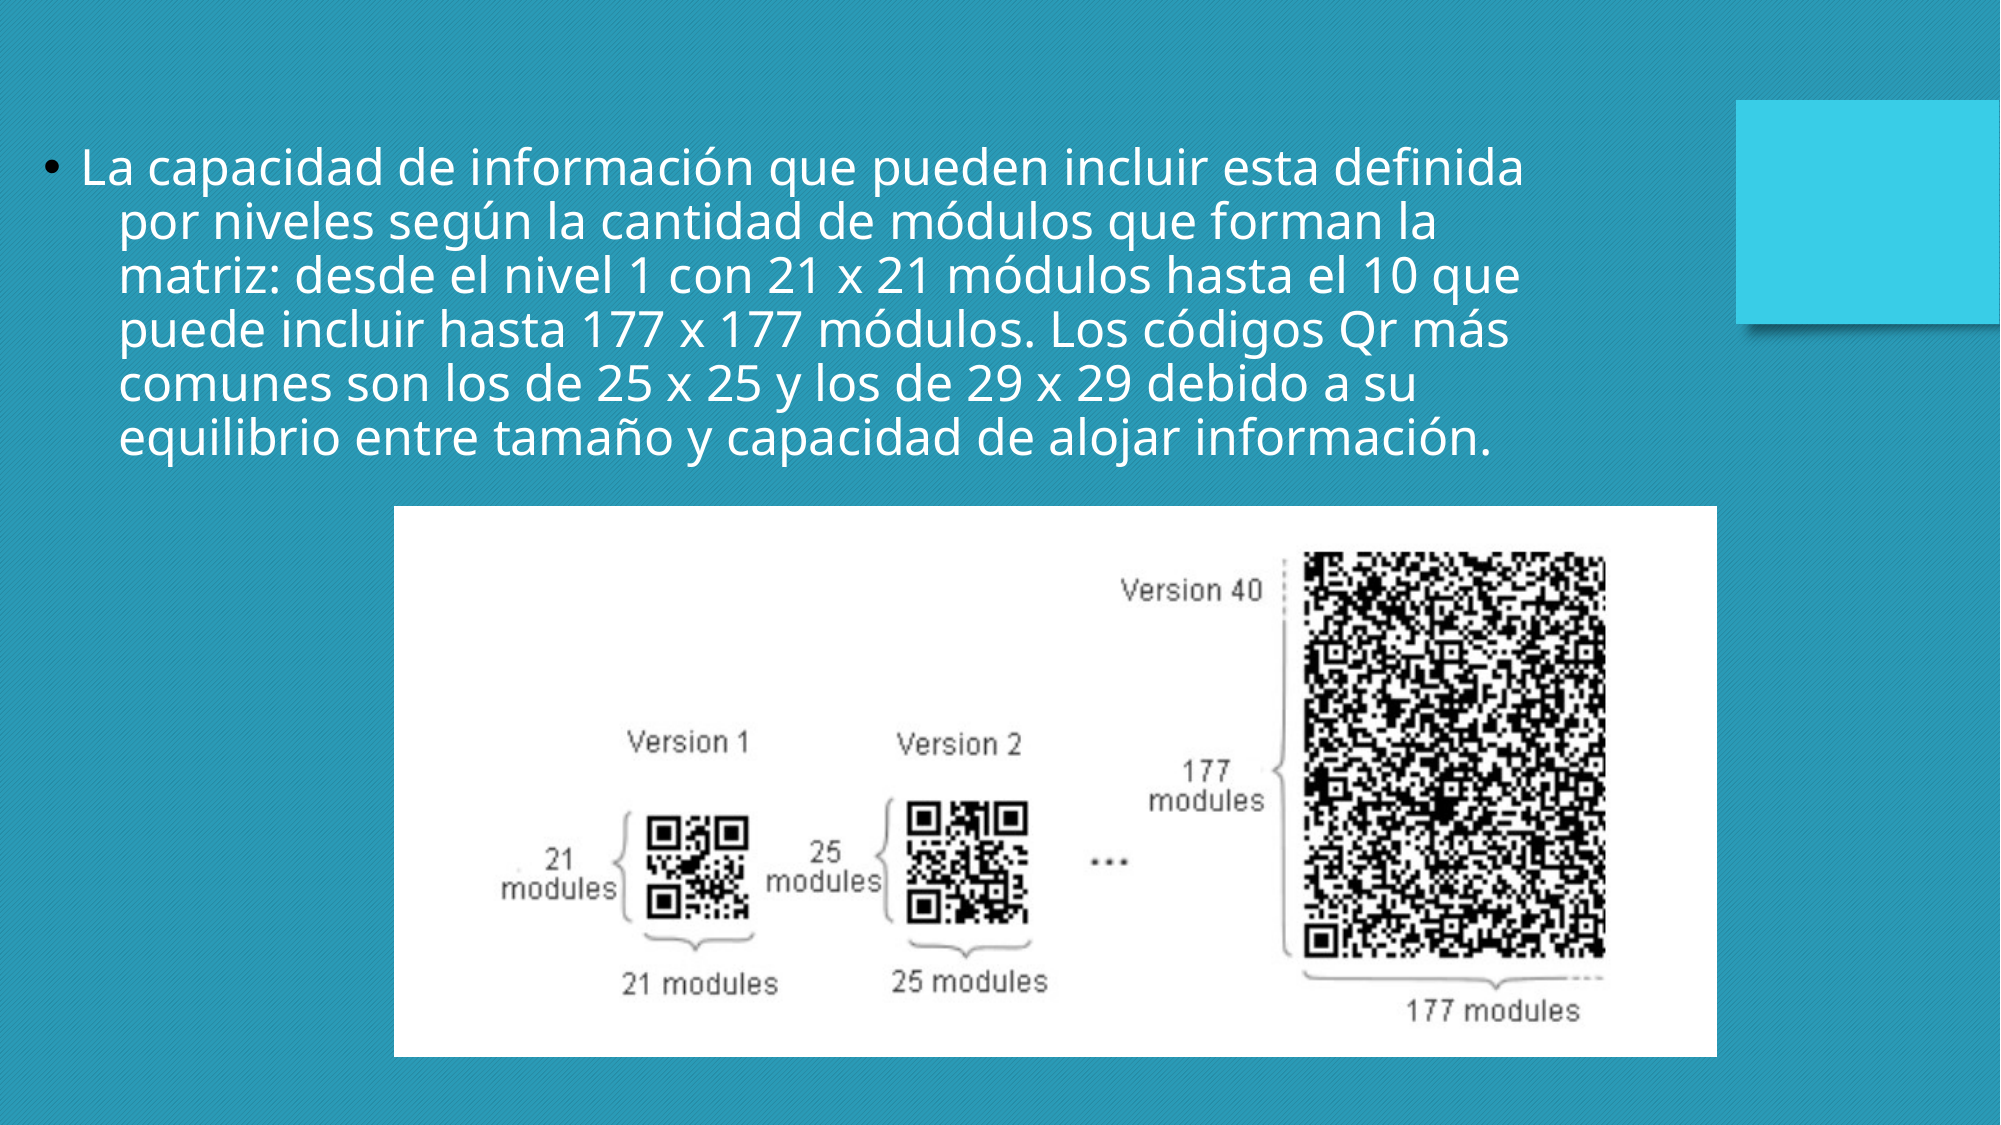

# La capacidad de información que pueden incluir esta definida por niveles según la cantidad de módulos que forman la matriz: desde el nivel 1 con 21 x 21 módulos hasta el 10 que puede incluir hasta 177 x 177 módulos. Los códigos Qr más comunes son los de 25 x 25 y los de 29 x 29 debido a su equilibrio entre tamaño y capacidad de alojar información.